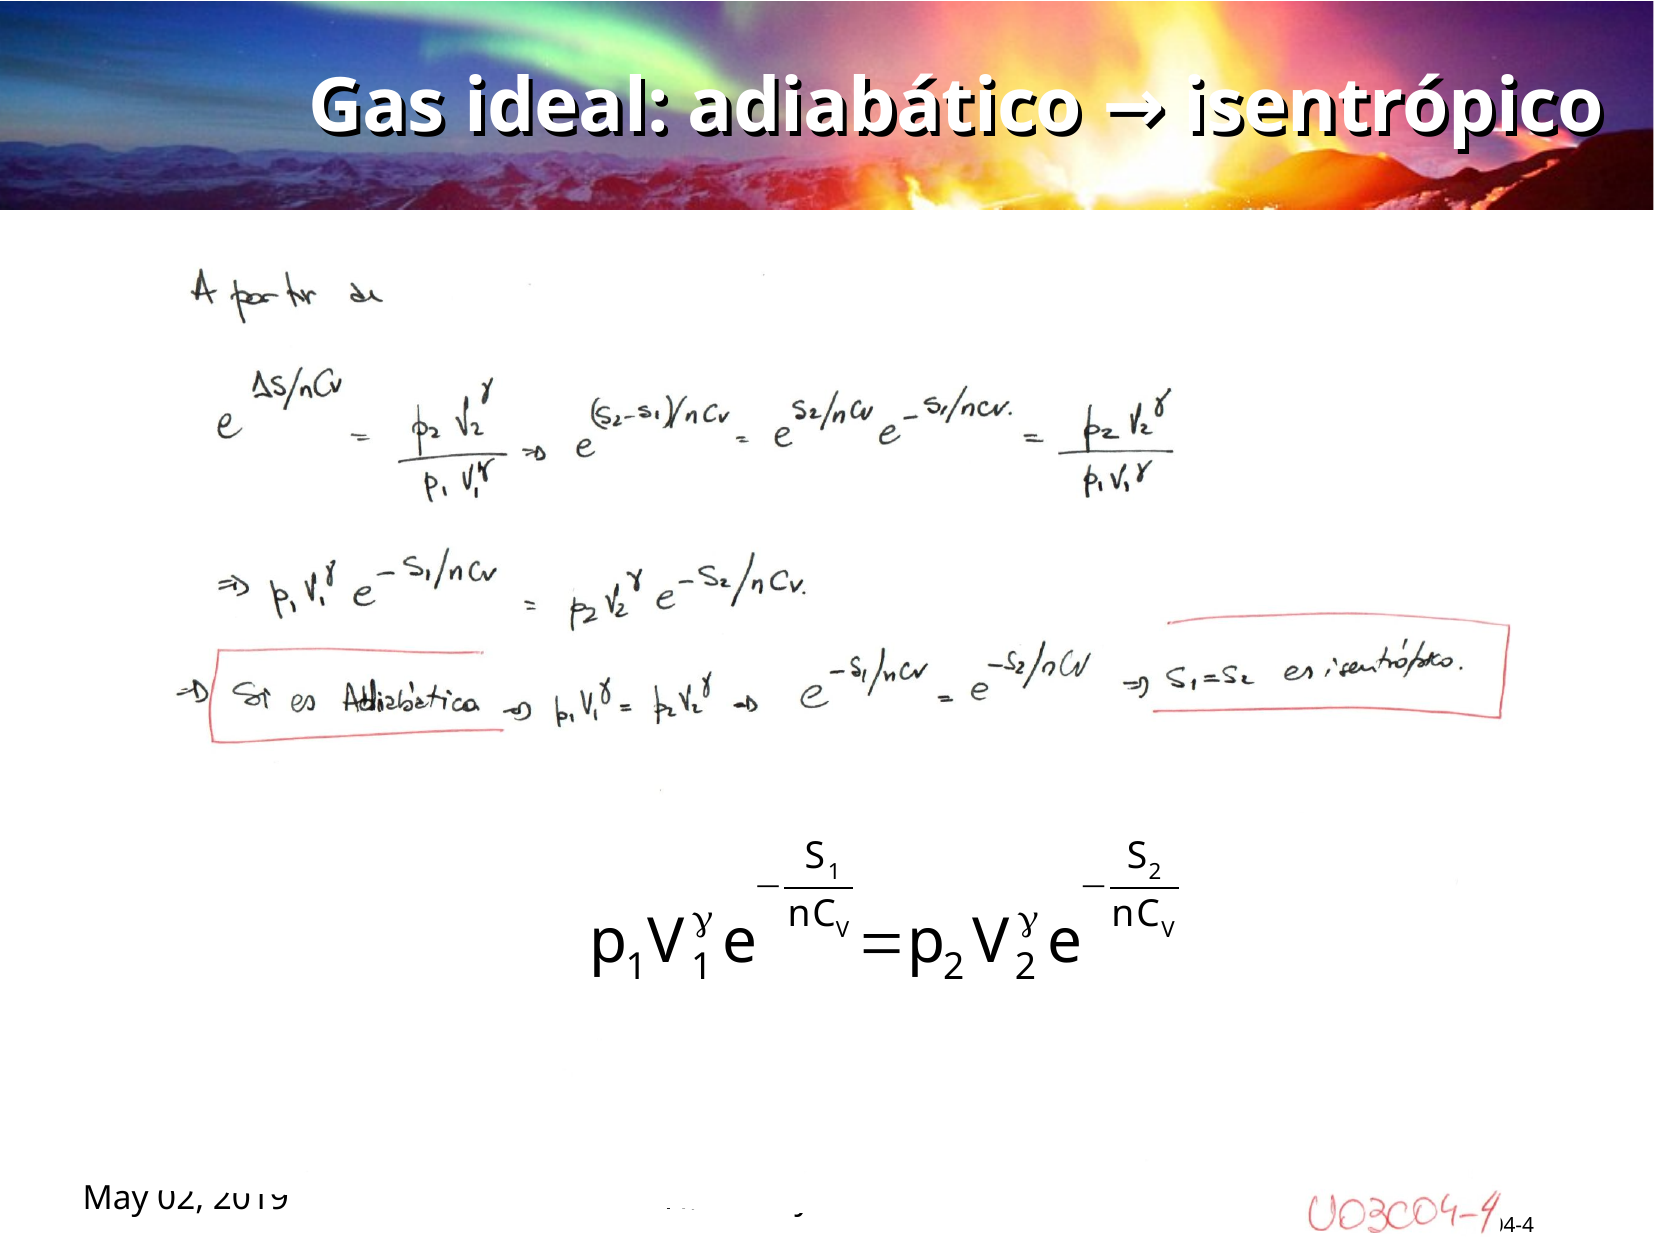

# Gas ideal: adiabático → isentrópico
		U03-C04-4
May 02, 2019
H. Asorey - F3B 2019
14